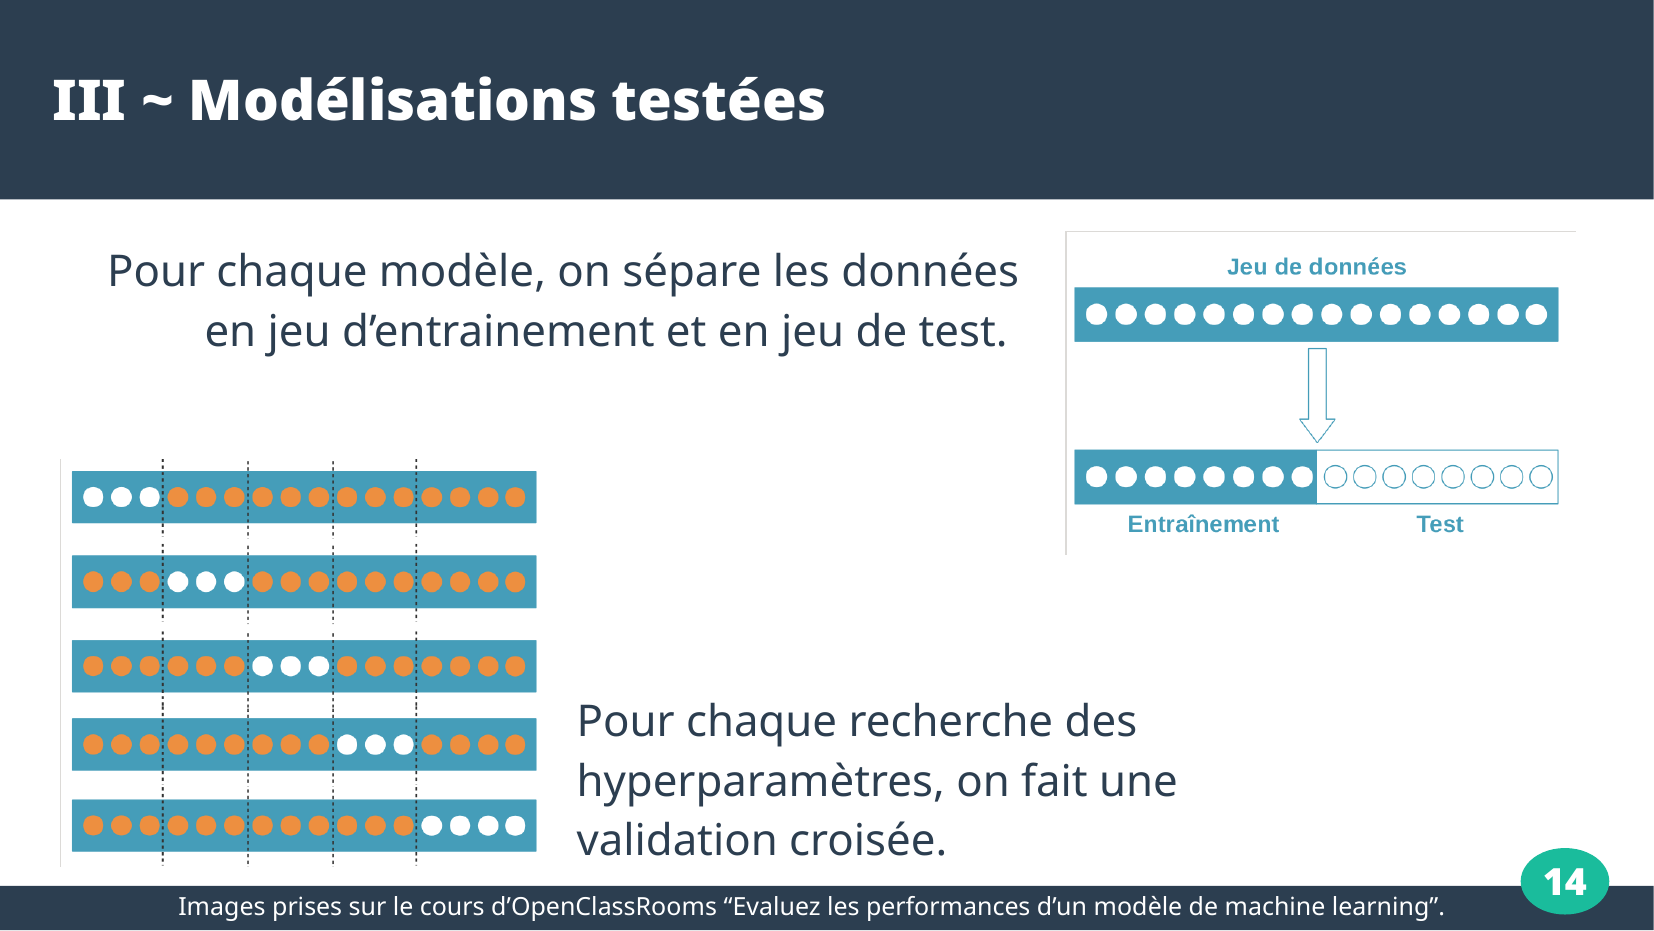

# III ~ Modélisations testées
Pour chaque modèle, on sépare les données en jeu d’entrainement et en jeu de test.
Pour chaque recherche des hyperparamètres, on fait une validation croisée.
14
Images prises sur le cours d’OpenClassRooms “Evaluez les performances d’un modèle de machine learning”.